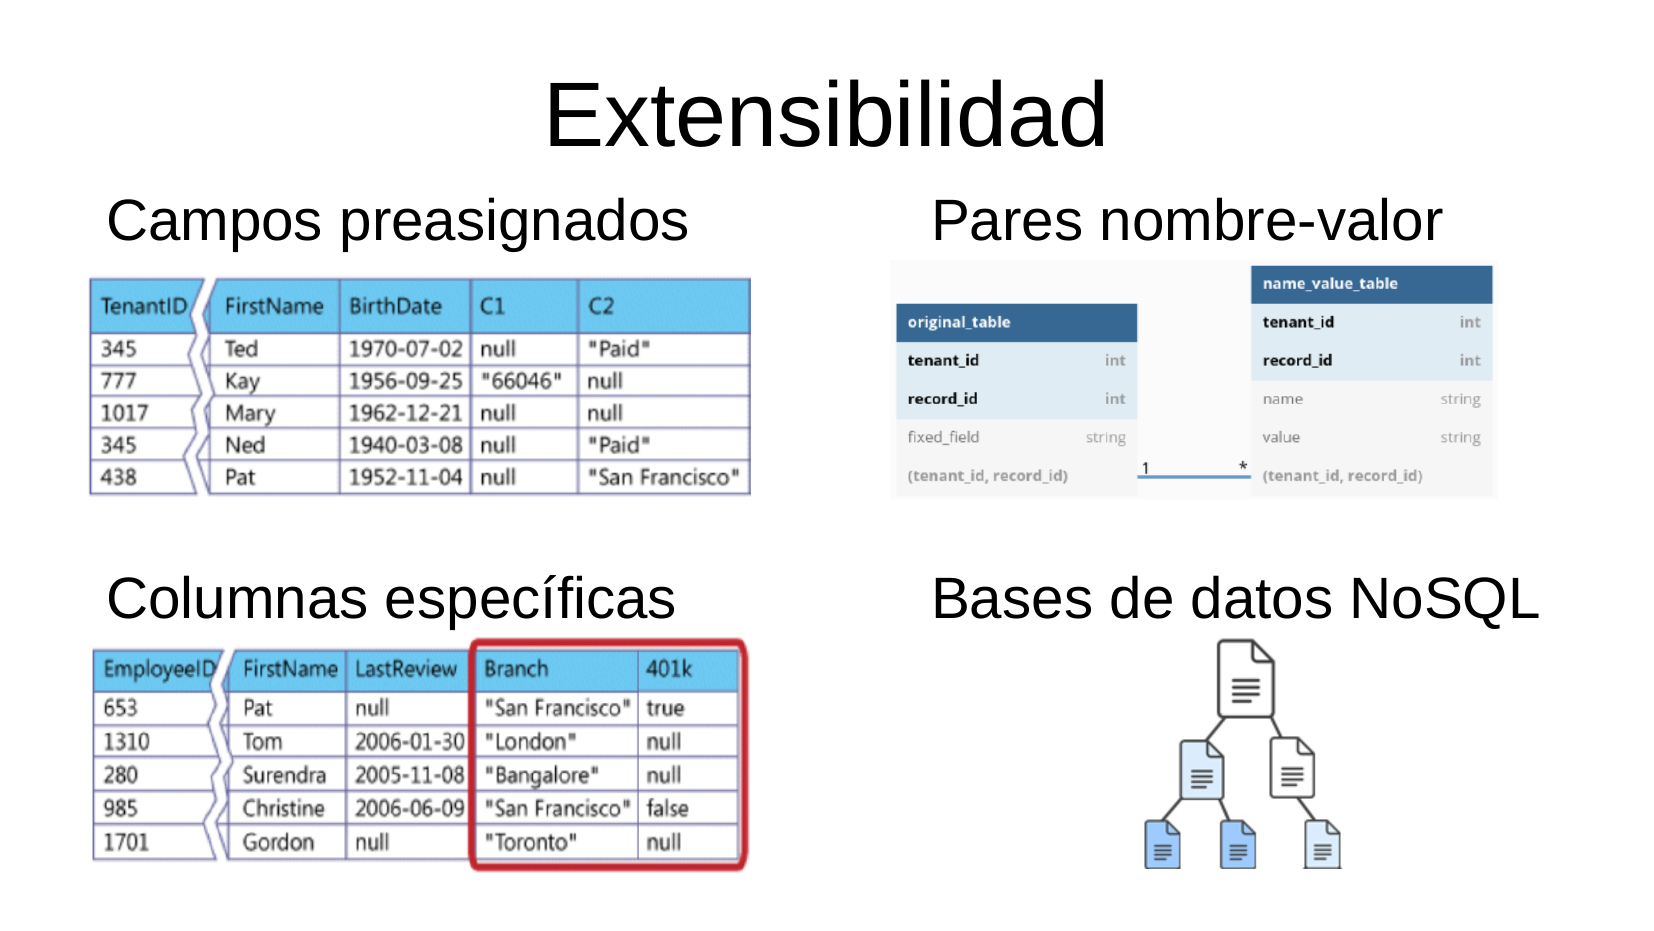

# Extensibilidad
Campos preasignados				Pares nombre-valor
Columnas específicas				Bases de datos NoSQL